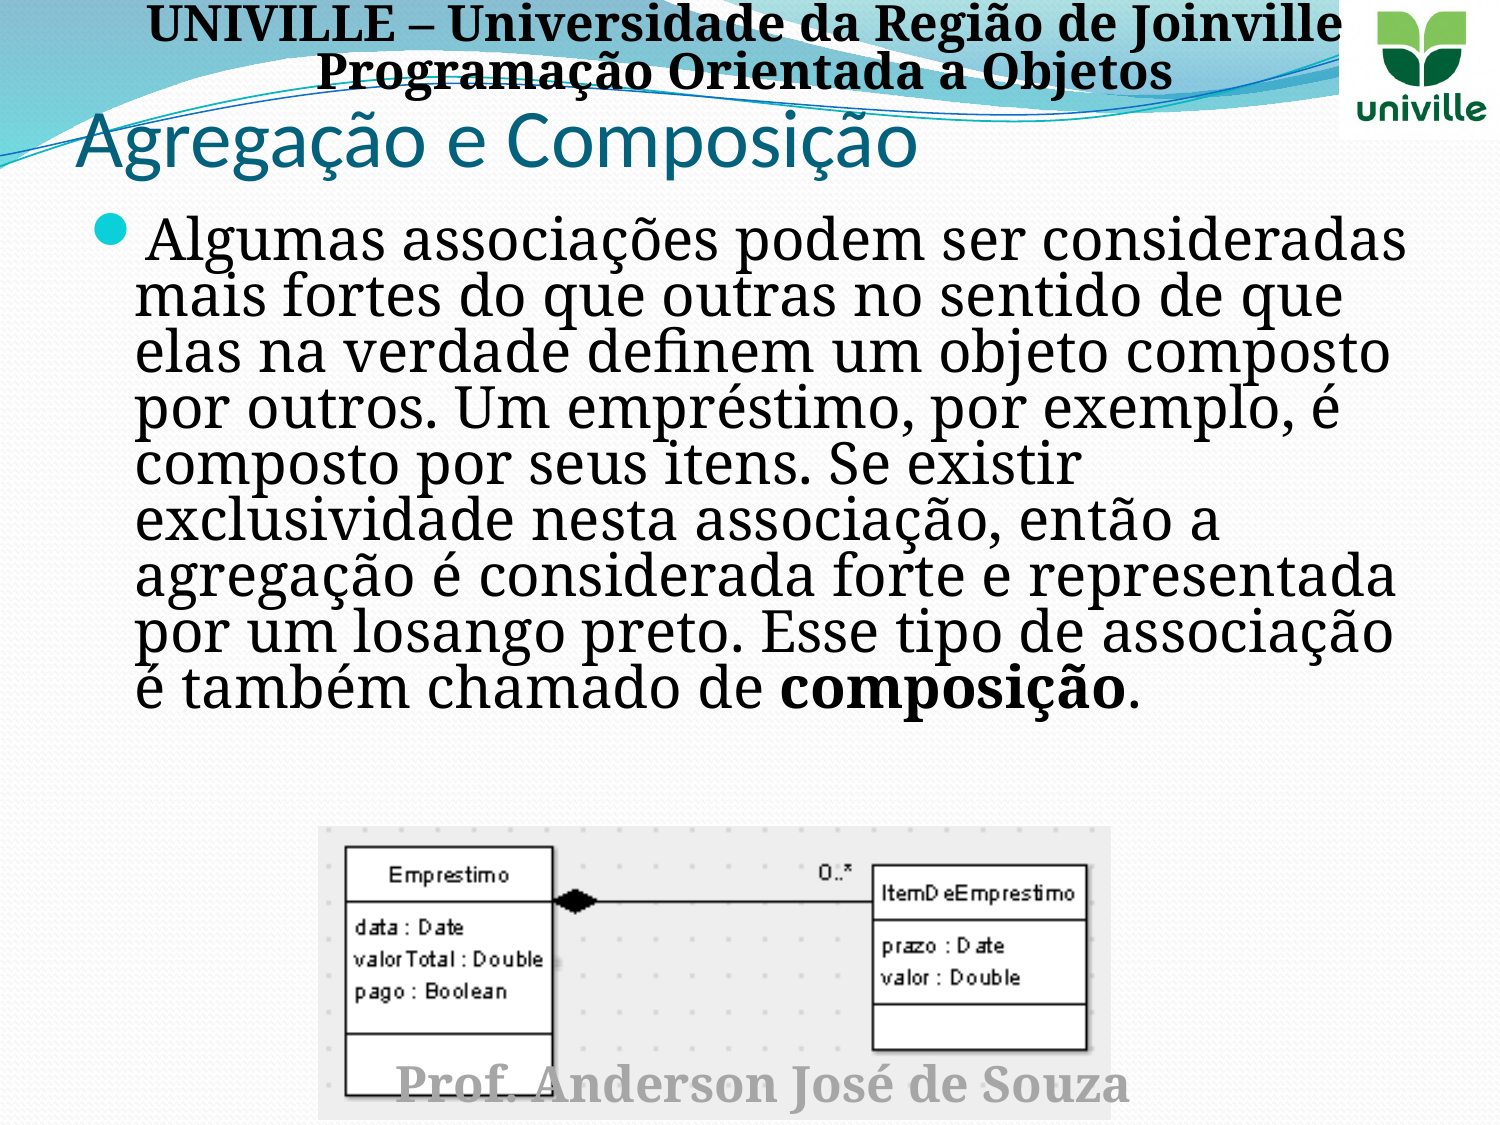

UNIVILLE – Universidade da Região de Joinville
Programação Orientada a Objetos
# Agregação e Composição
Algumas associações podem ser consideradas mais fortes do que outras no sentido de que elas na verdade definem um objeto composto por outros. Um empréstimo, por exemplo, é composto por seus itens. Se existir exclusividade nesta associação, então a agregação é considerada forte e representada por um losango preto. Esse tipo de associação é também chamado de composição.
Prof. Anderson José de Souza